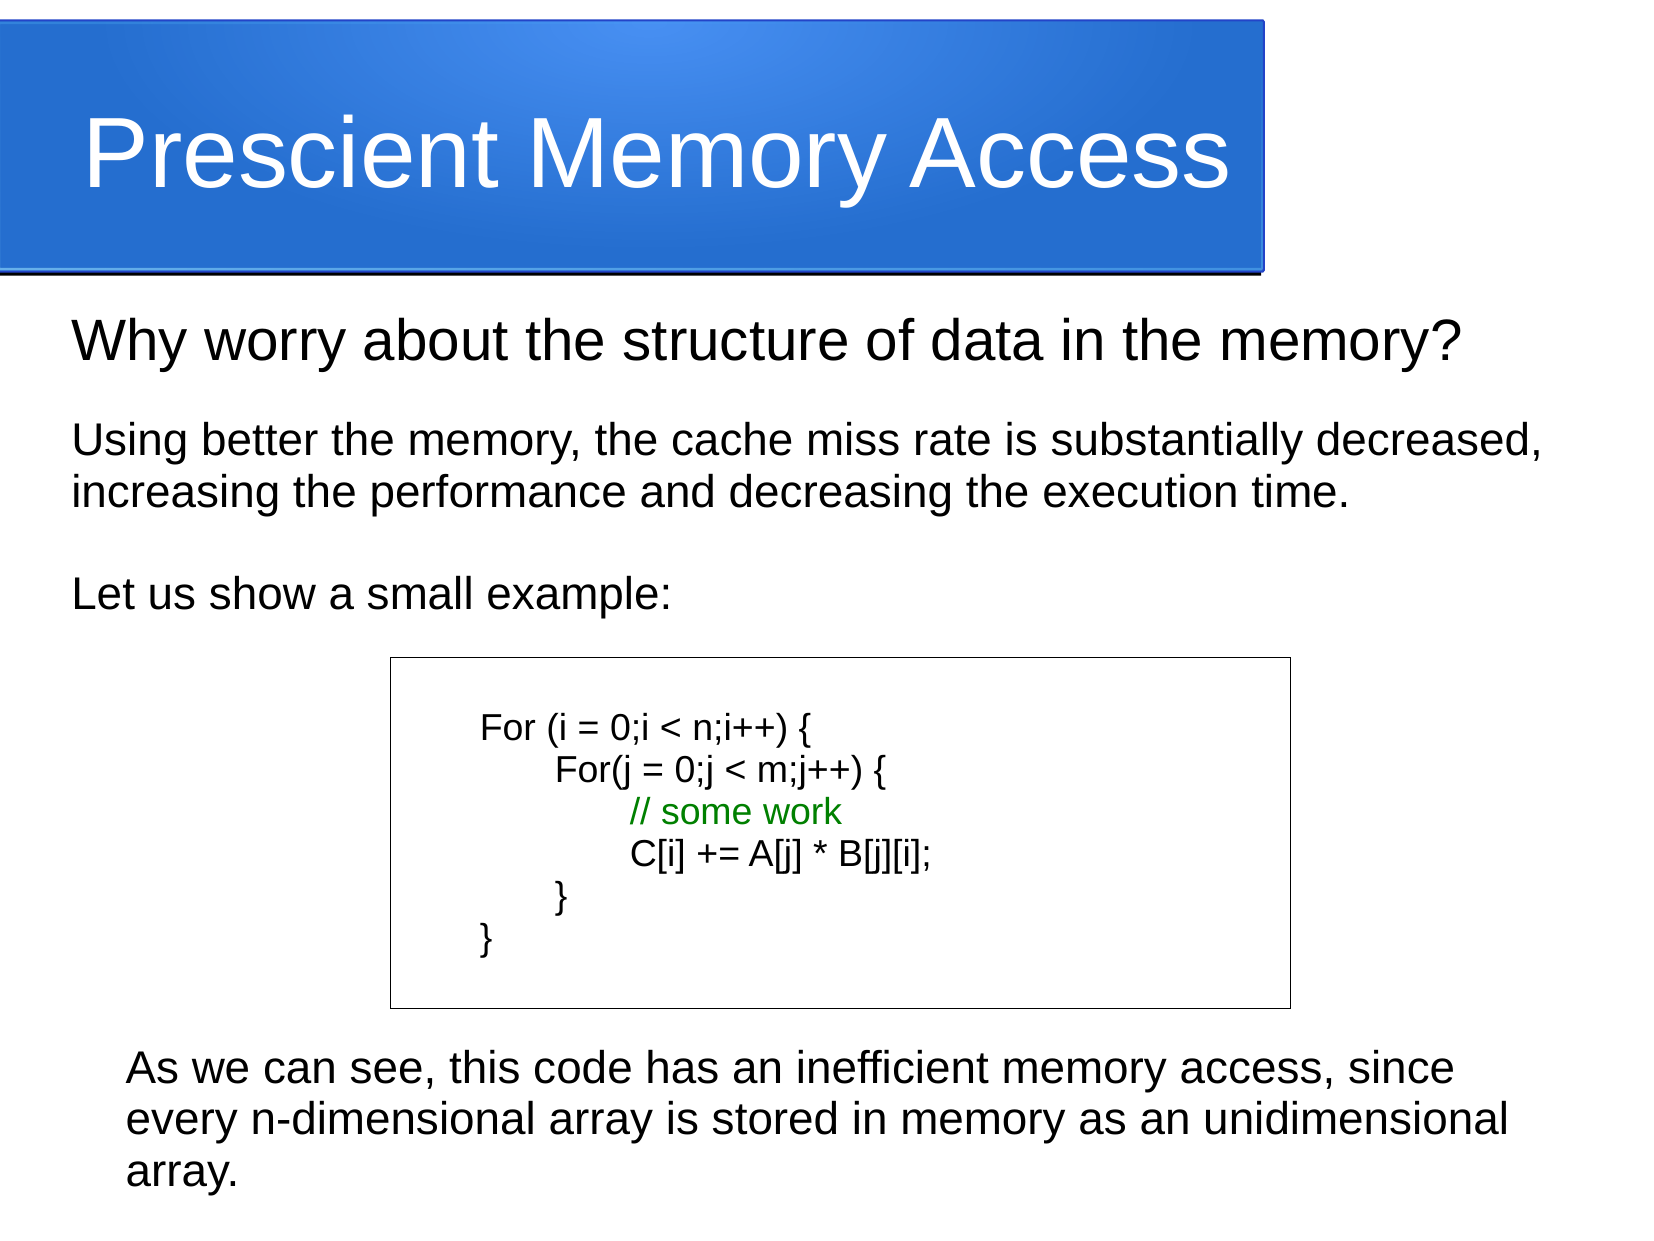

# Prescient Memory Access
Why worry about the structure of data in the memory?
Using better the memory, the cache miss rate is substantially decreased, increasing the performance and decreasing the execution time.
Let us show a small example:
	For (i = 0;i < n;i++) {
		For(j = 0;j < m;j++) {
			// some work
			C[i] += A[j] * B[j][i];
		}
	}
As we can see, this code has an inefficient memory access, since every n-dimensional array is stored in memory as an unidimensional array.